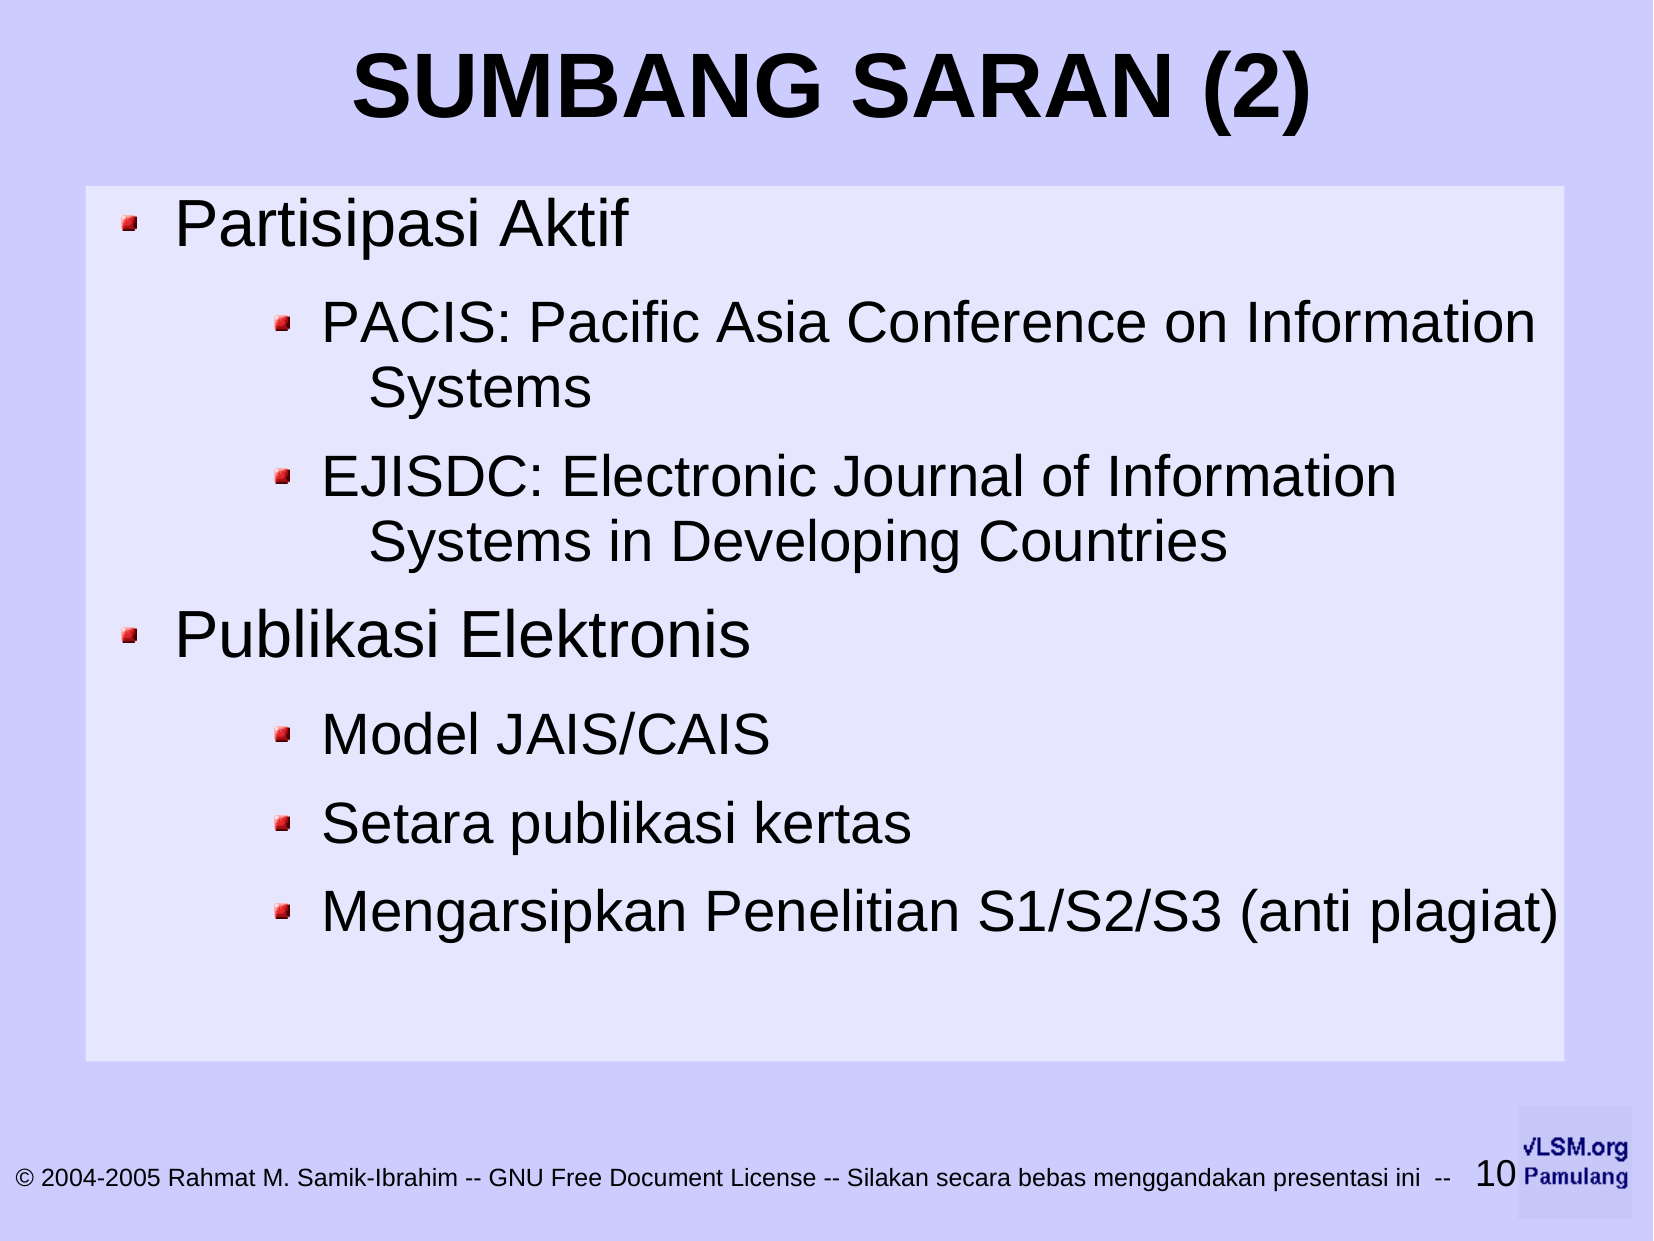

# SUMBANG SARAN (2)
Partisipasi Aktif
PACIS: Pacific Asia Conference on Information Systems
EJISDC: Electronic Journal of Information Systems in Developing Countries
Publikasi Elektronis
Model JAIS/CAIS
Setara publikasi kertas
Mengarsipkan Penelitian S1/S2/S3 (anti plagiat)